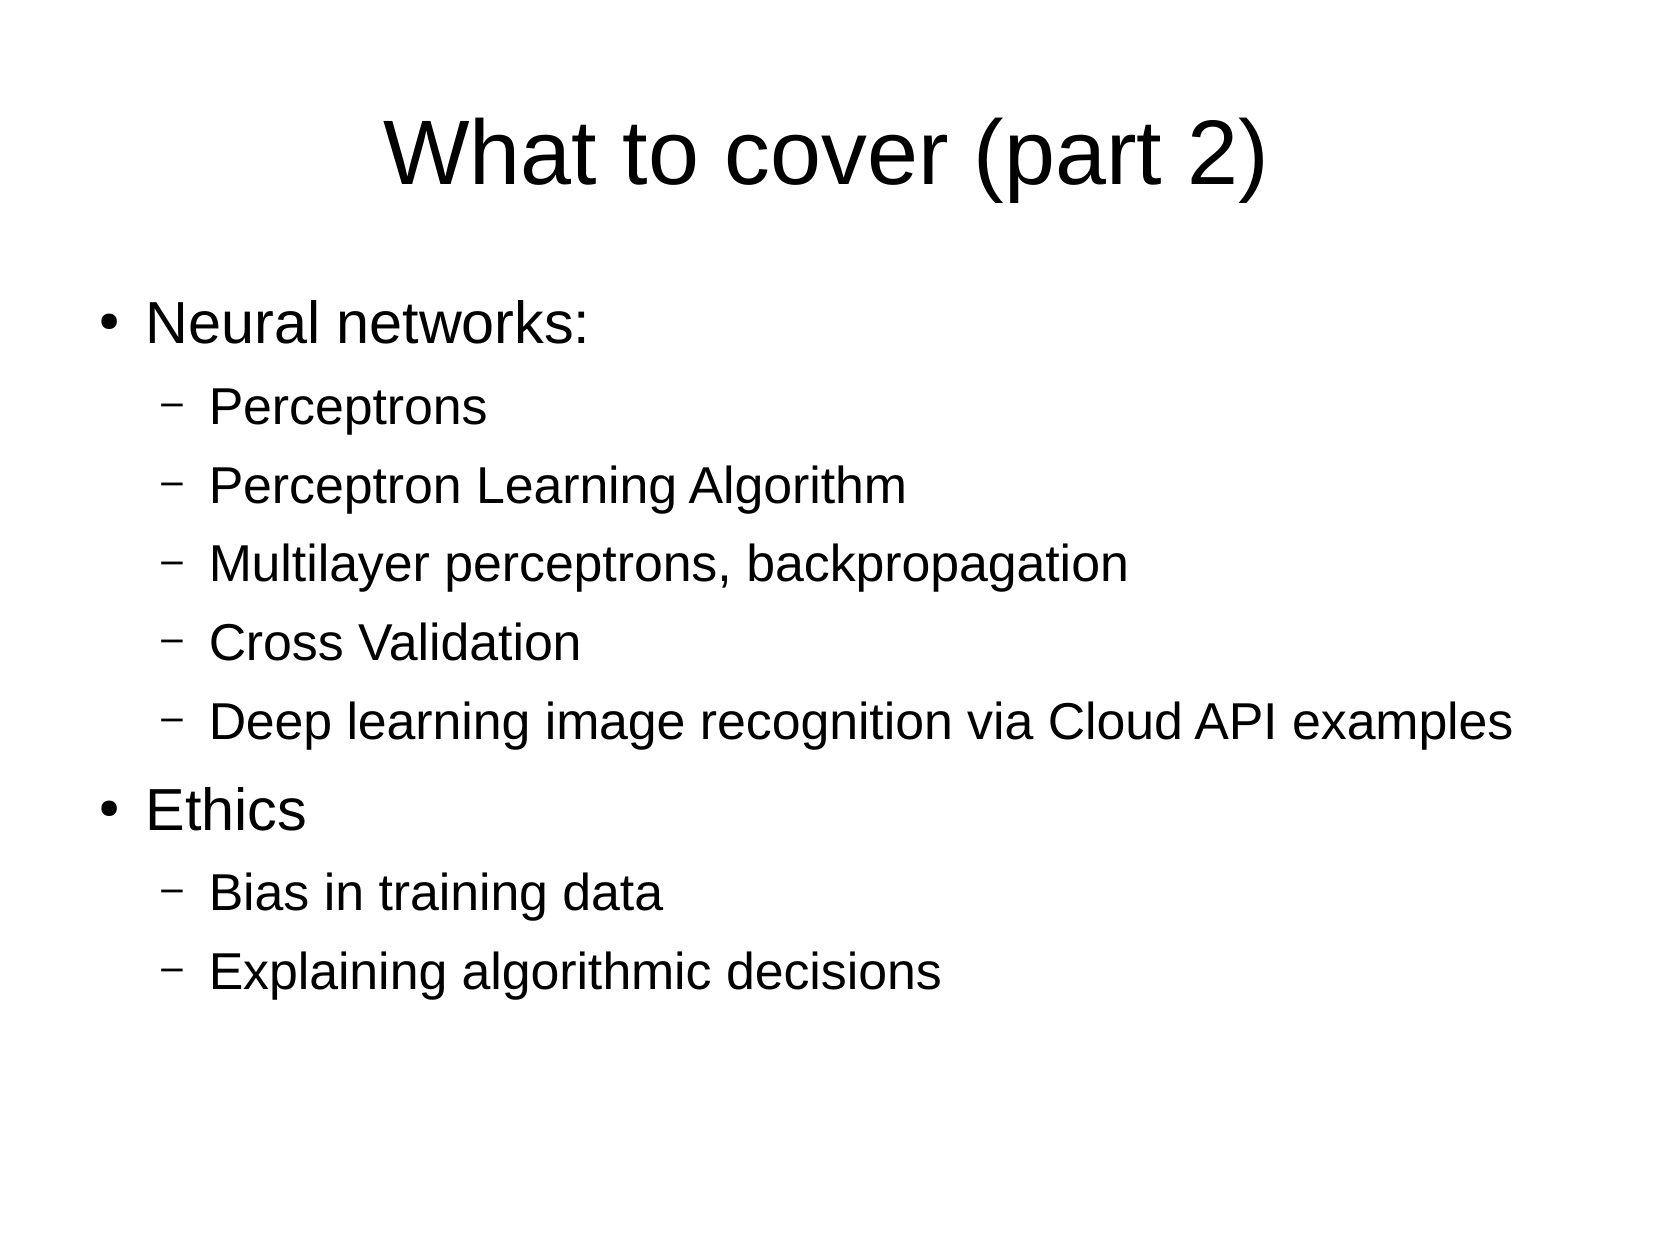

# What to cover (part 2)
Neural networks:
Perceptrons
Perceptron Learning Algorithm
Multilayer perceptrons, backpropagation
Cross Validation
Deep learning image recognition via Cloud API examples
Ethics
Bias in training data
Explaining algorithmic decisions